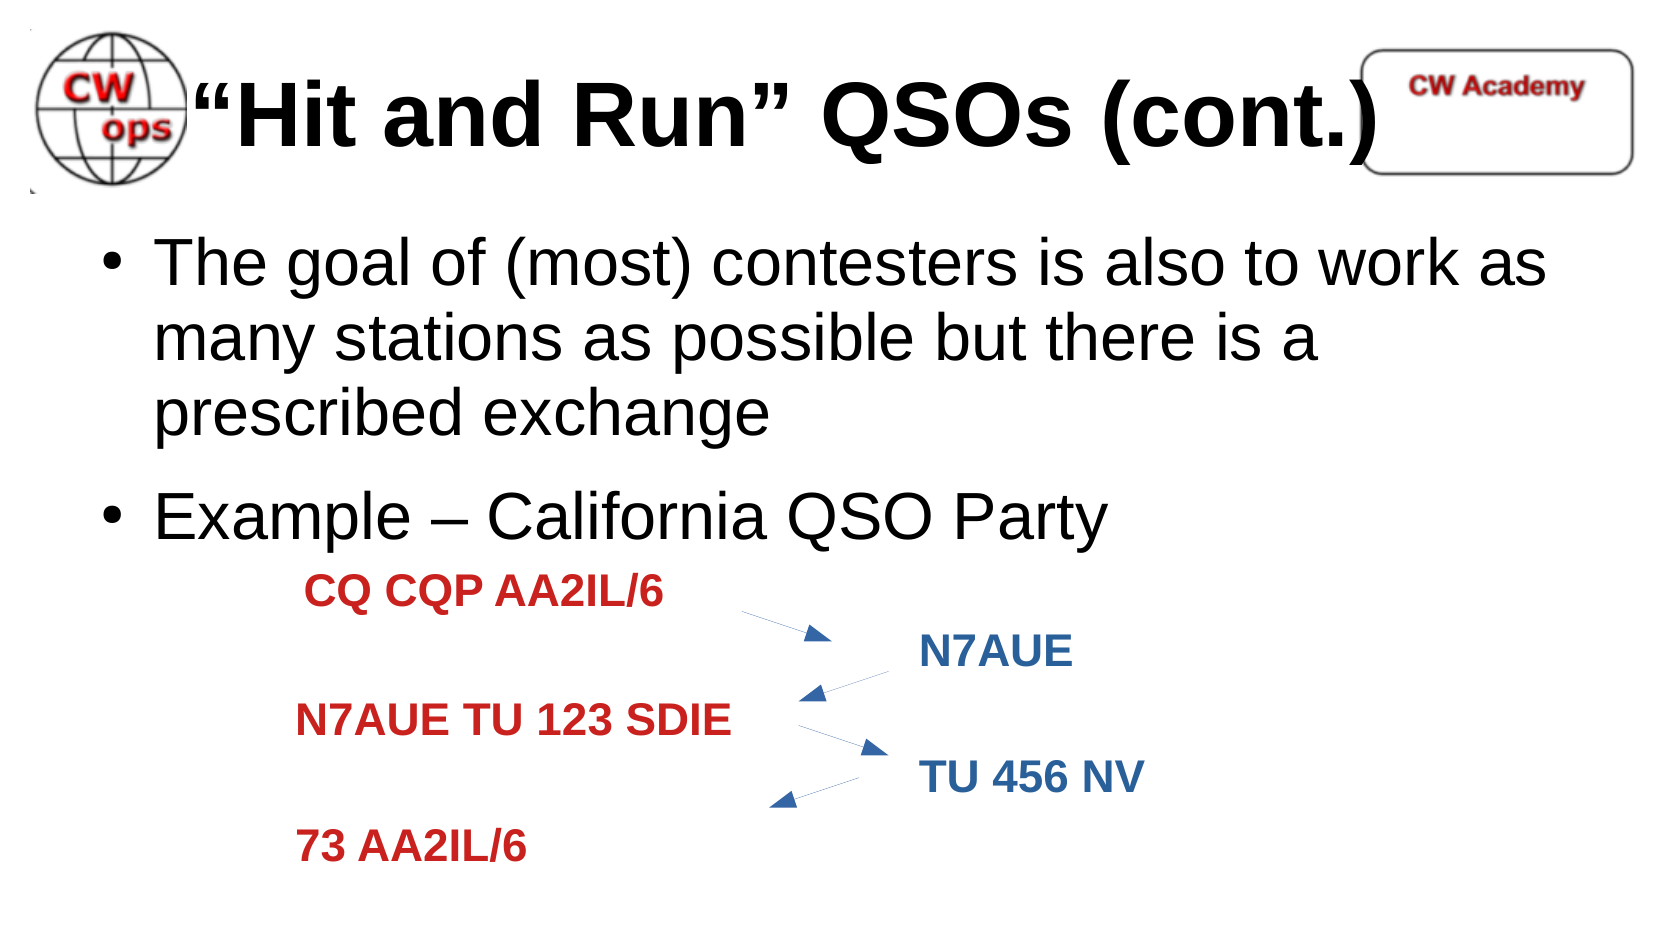

# “Hit and Run” QSOs (cont.)
The goal of (most) contesters is also to work as many stations as possible but there is a prescribed exchange
Example – California QSO Party
		CQ CQP AA2IL/6
 N7AUE
N7AUE TU 123 SDIE
 TU 456 NV
73 AA2IL/6